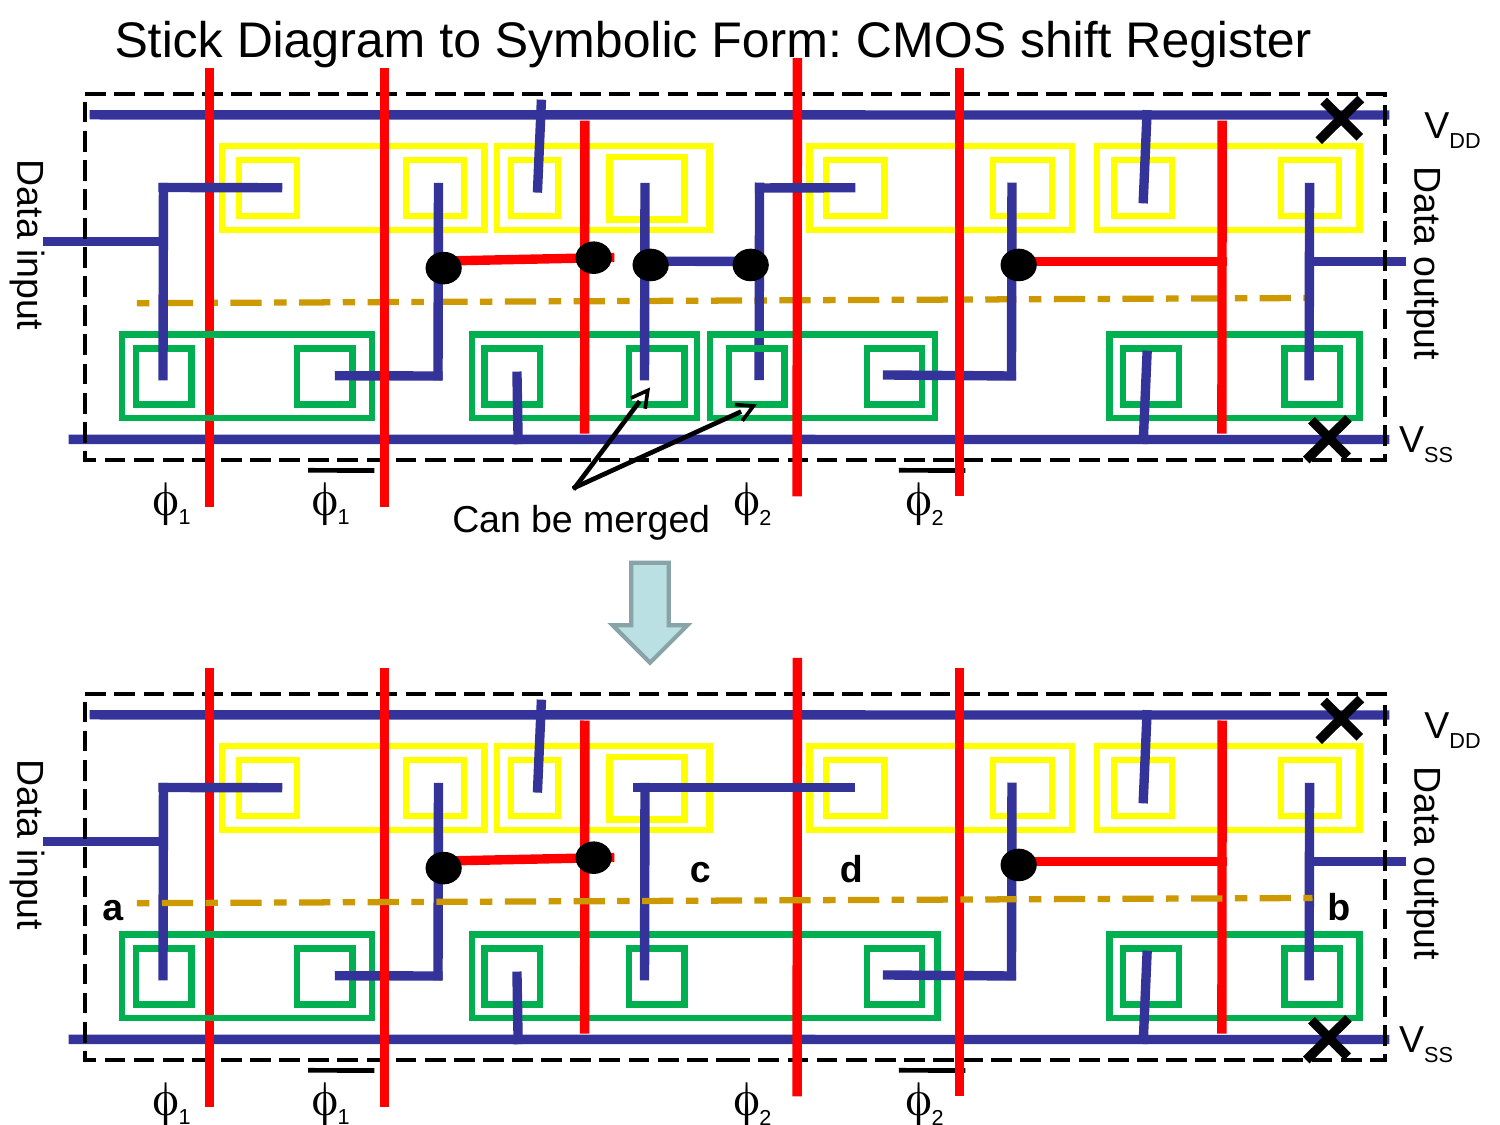

Stick Diagram to Symbolic Form: CMOS shift Register
VDD
Data input
Data output
VSS
1
1
2
2
Can be merged
VDD
Data input
Data output
c
d
a
b
VSS
1
1
2
2